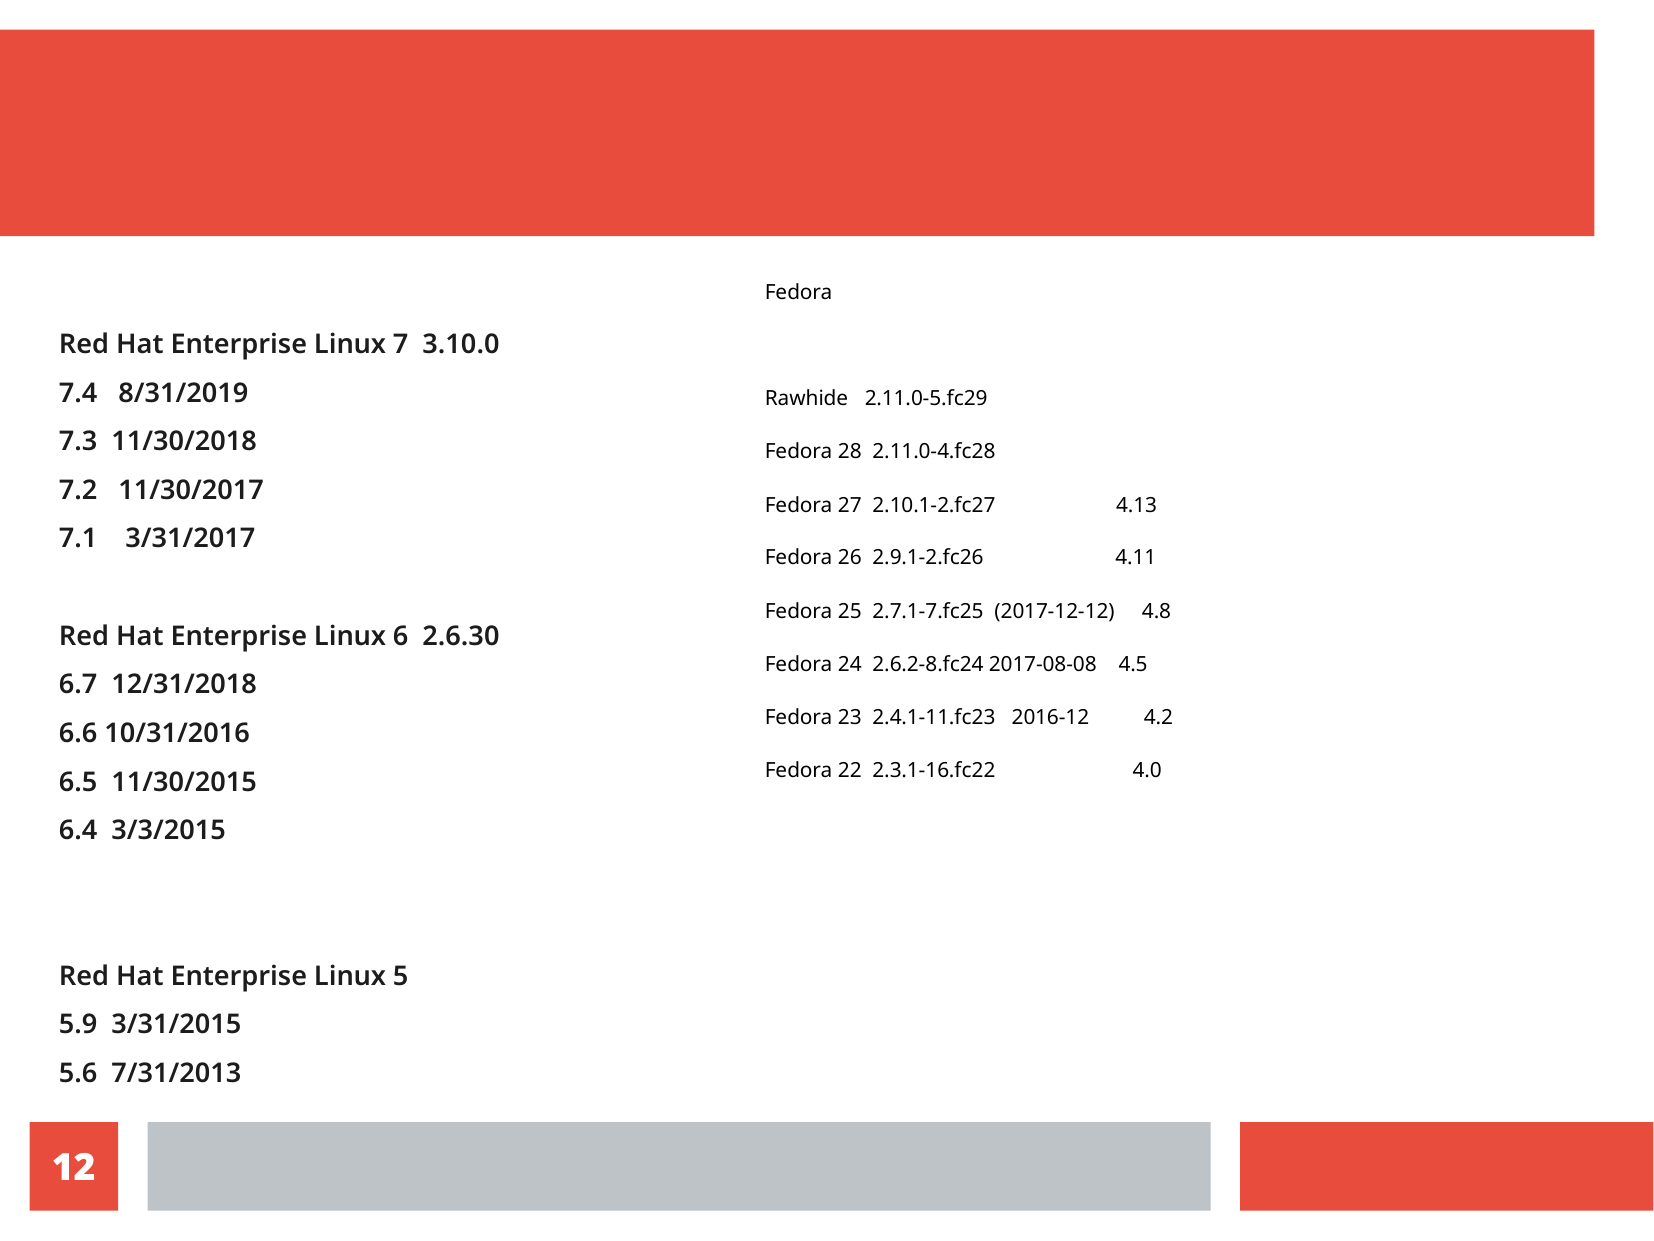

#
Fedora
Rawhide 2.11.0-5.fc29
Fedora 28 2.11.0-4.fc28
Fedora 27 2.10.1-2.fc27 4.13
Fedora 26 2.9.1-2.fc26 4.11
Fedora 25 2.7.1-7.fc25 (2017-12-12) 4.8
Fedora 24 2.6.2-8.fc24 2017-08-08 4.5
Fedora 23 2.4.1-11.fc23 2016-12 4.2
Fedora 22 2.3.1-16.fc22 4.0
Red Hat Enterprise Linux 7 3.10.0
7.4 8/31/2019
7.3 11/30/2018
7.2 11/30/2017
7.1 3/31/2017
Red Hat Enterprise Linux 6 2.6.30
6.7 12/31/2018
6.6 10/31/2016
6.5 11/30/2015
6.4 3/3/2015
Red Hat Enterprise Linux 5
5.9 3/31/2015
5.6 7/31/2013
12